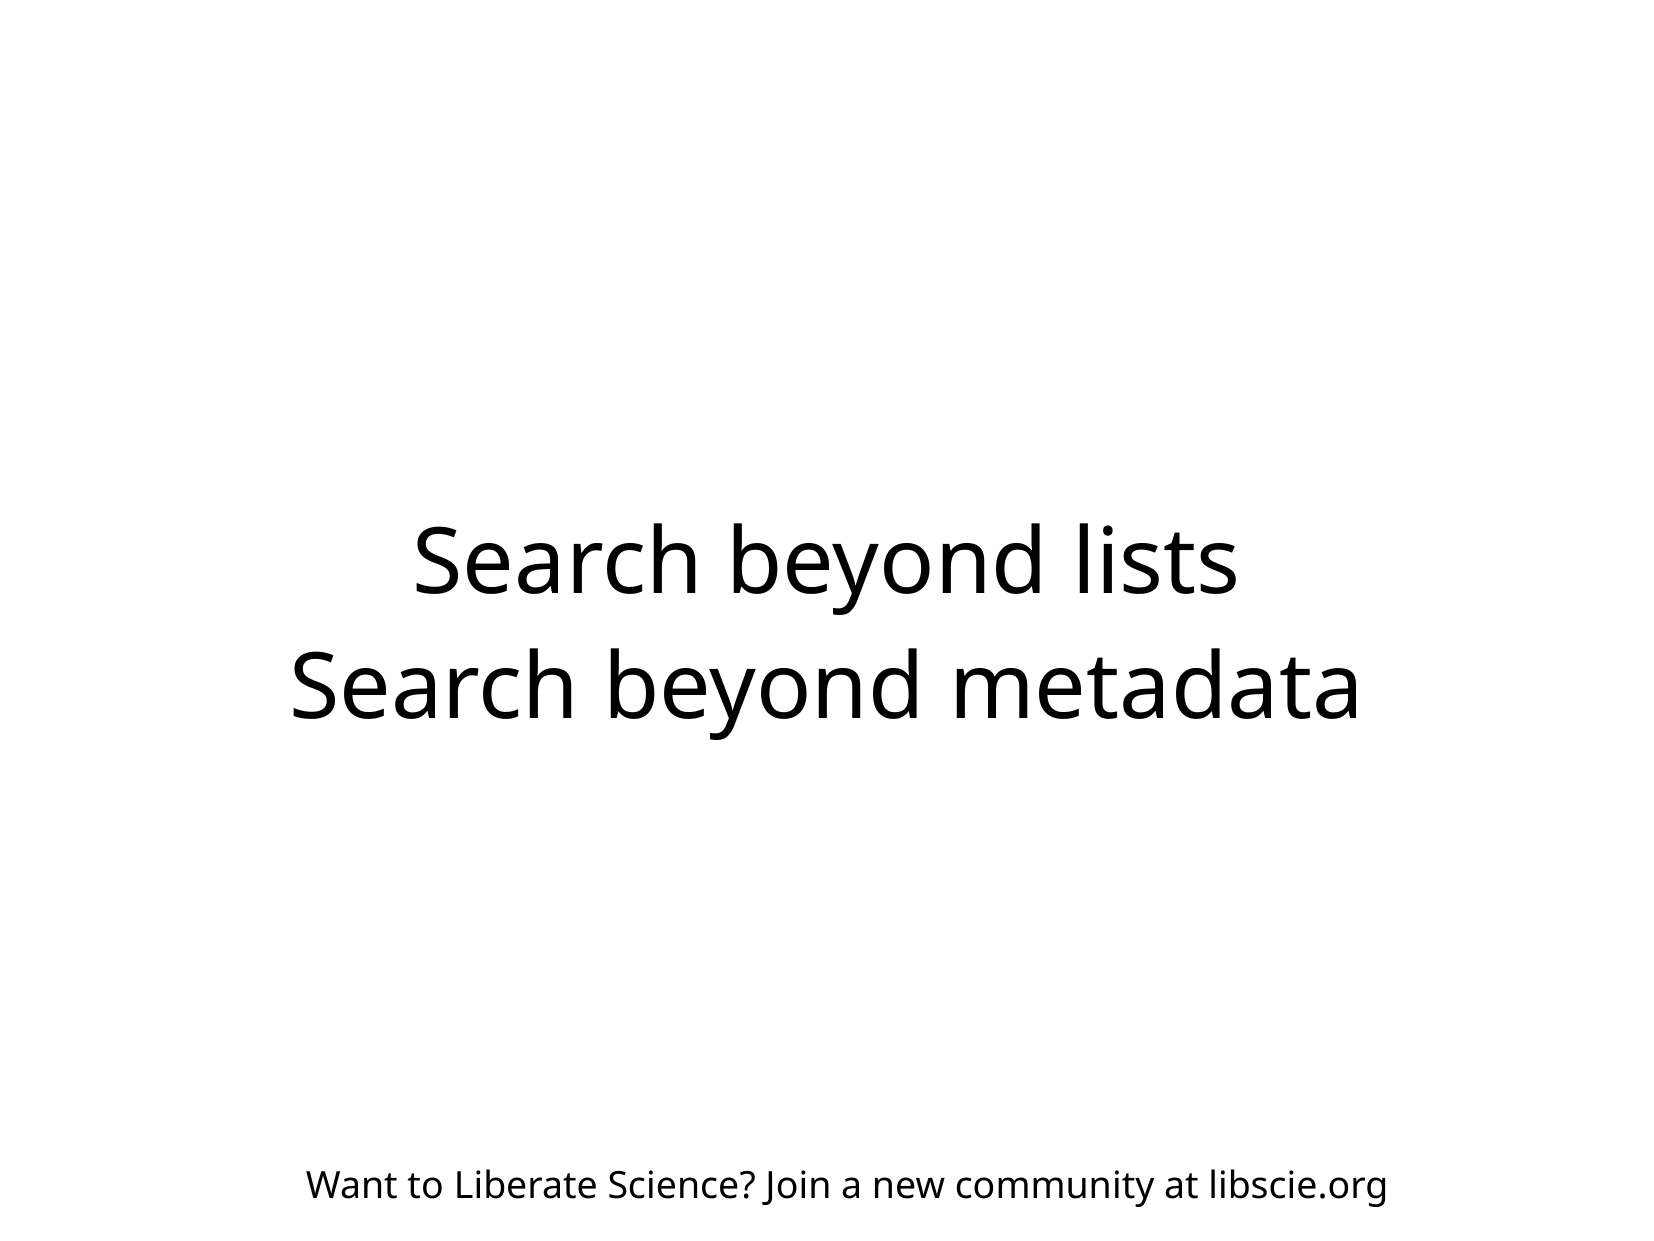

# Search beyond lists Search beyond metadata